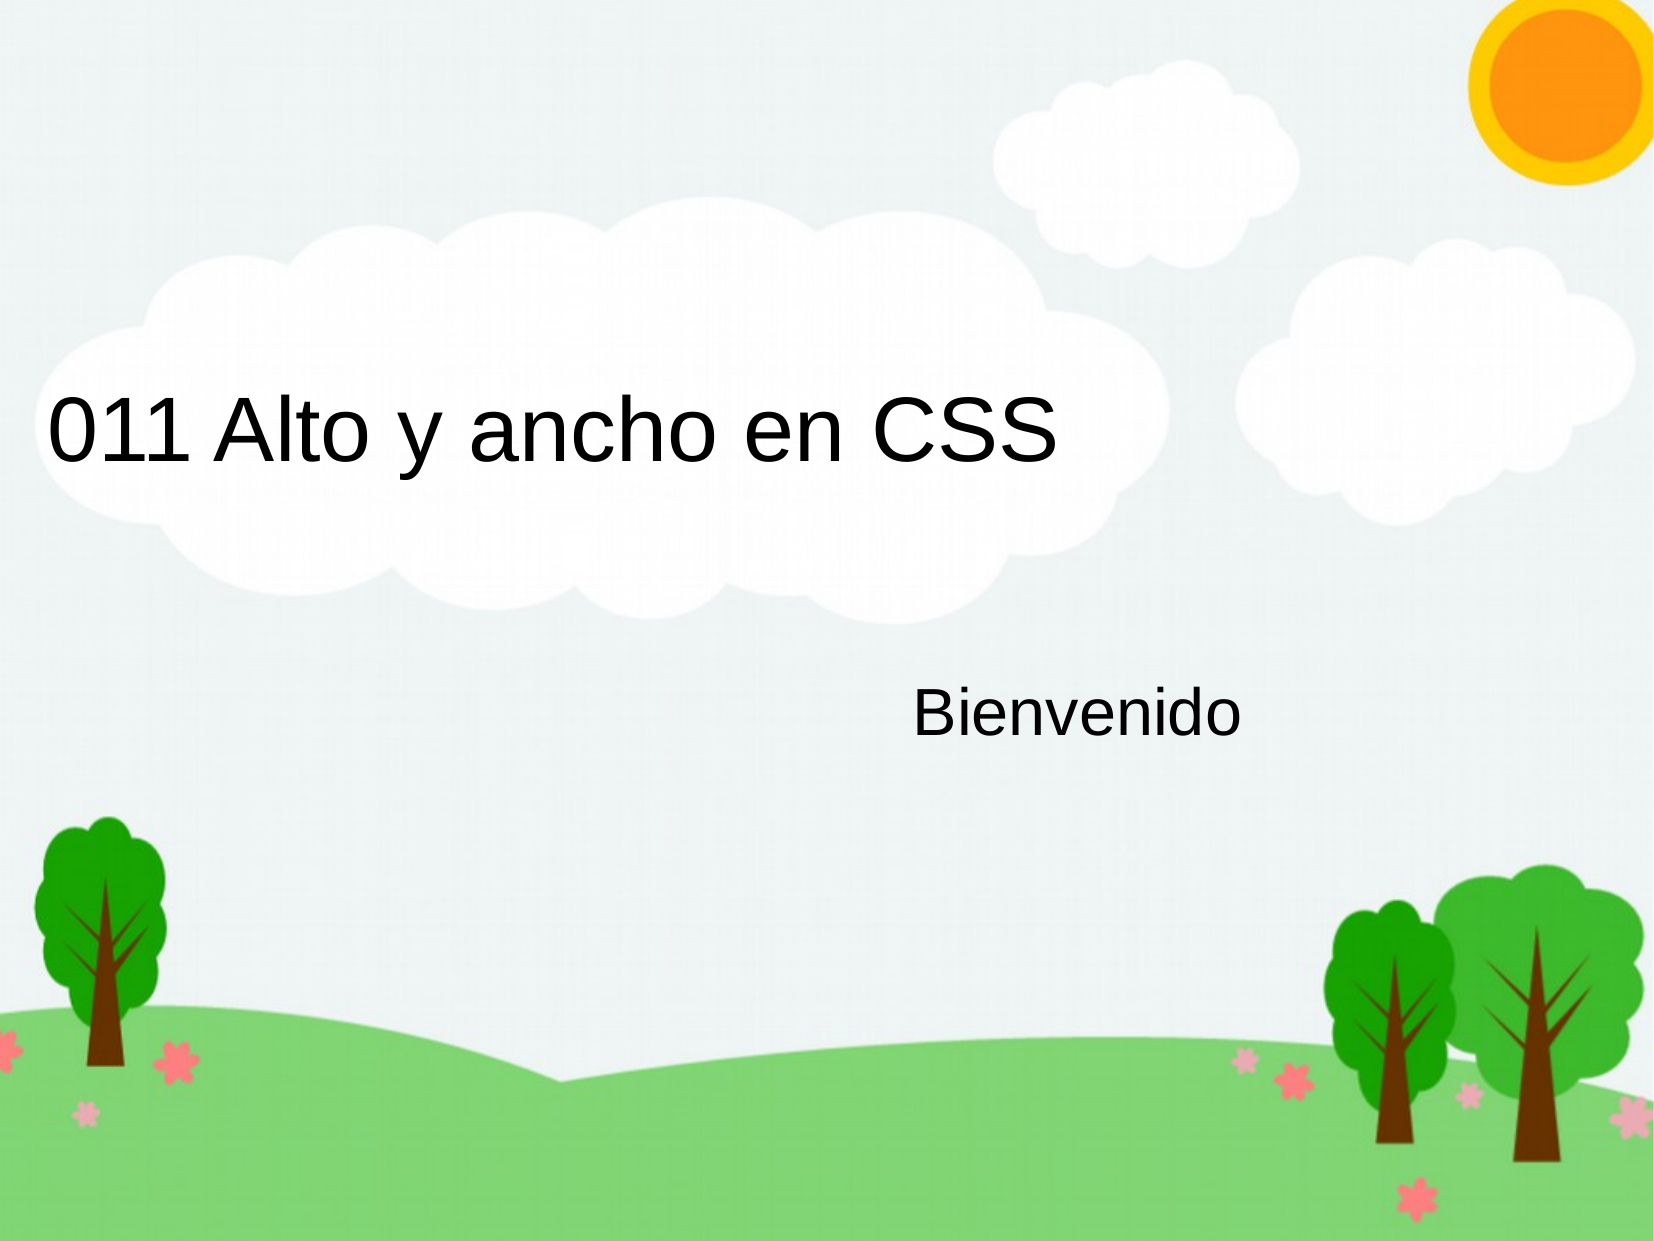

# 011 Alto y ancho en CSS
Bienvenido